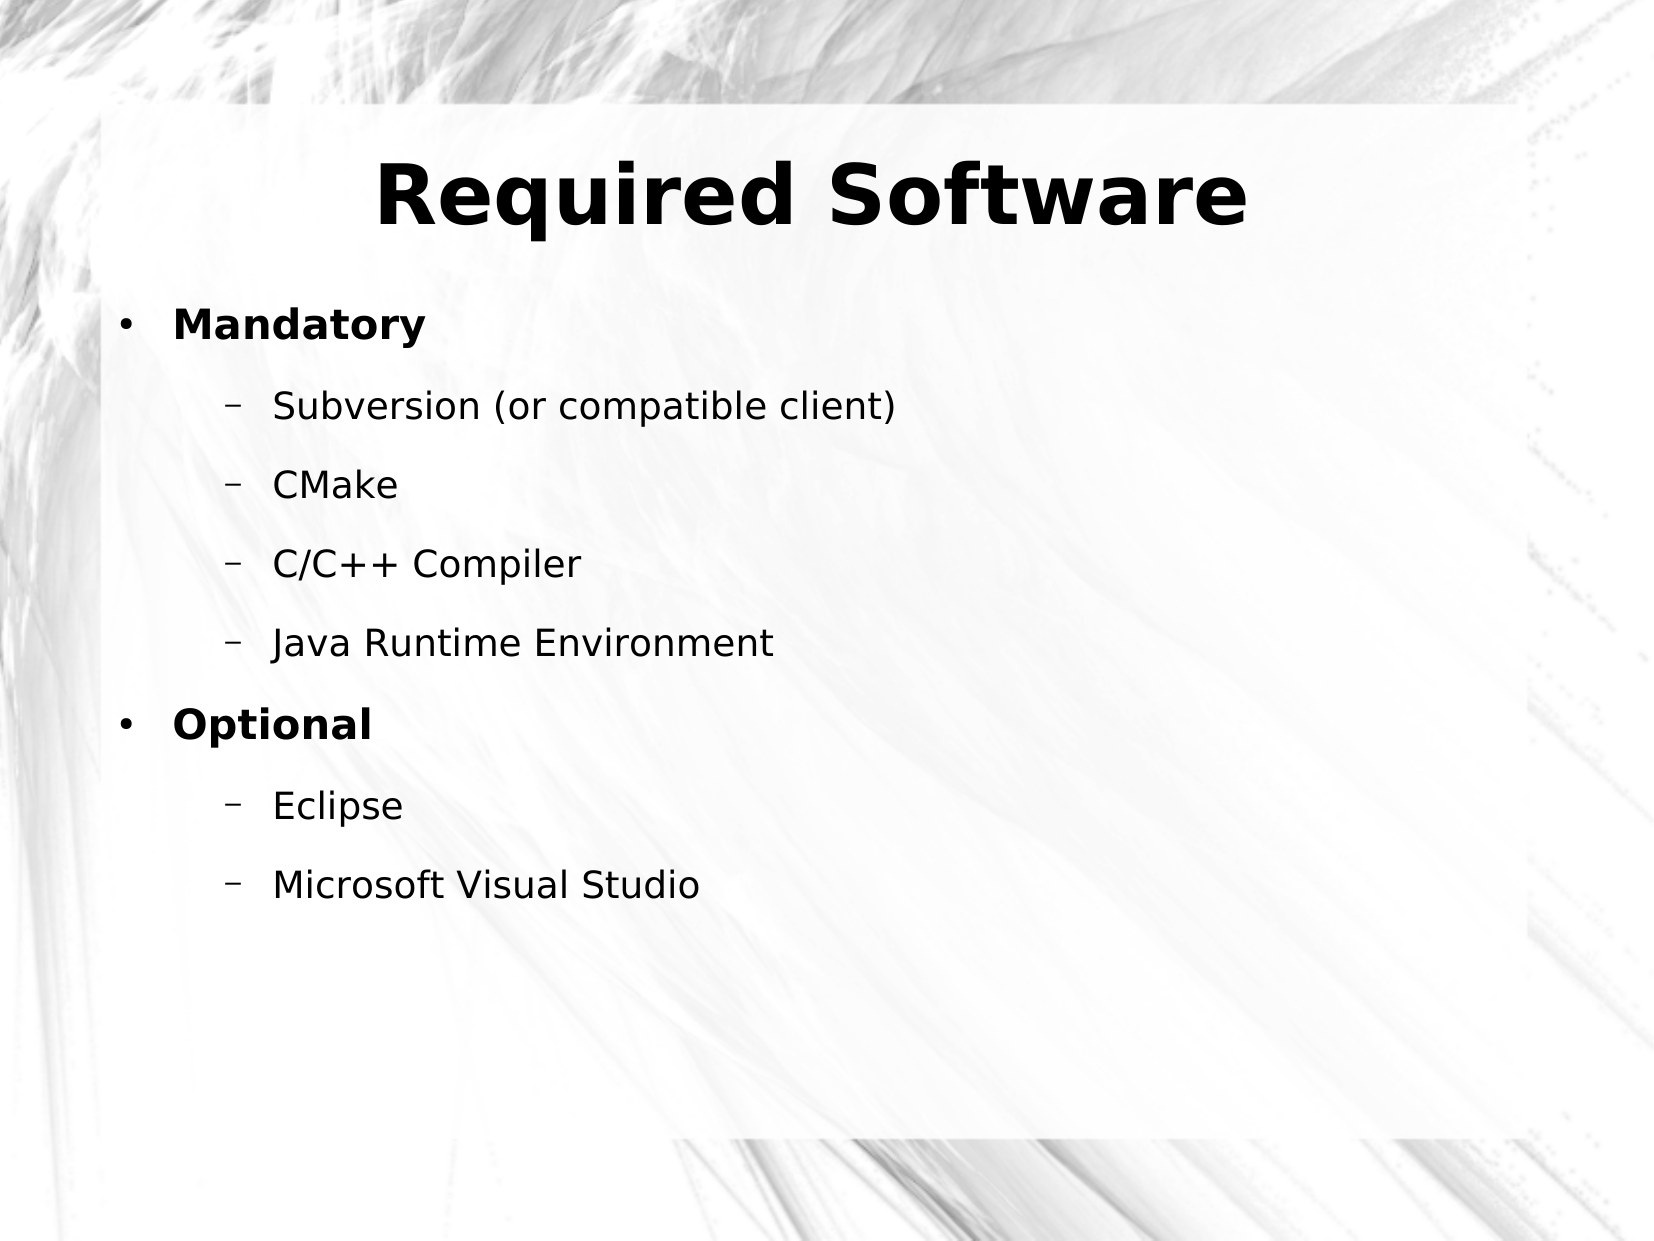

# Required Software
Mandatory
Subversion (or compatible client)
CMake
C/C++ Compiler
Java Runtime Environment
Optional
Eclipse
Microsoft Visual Studio